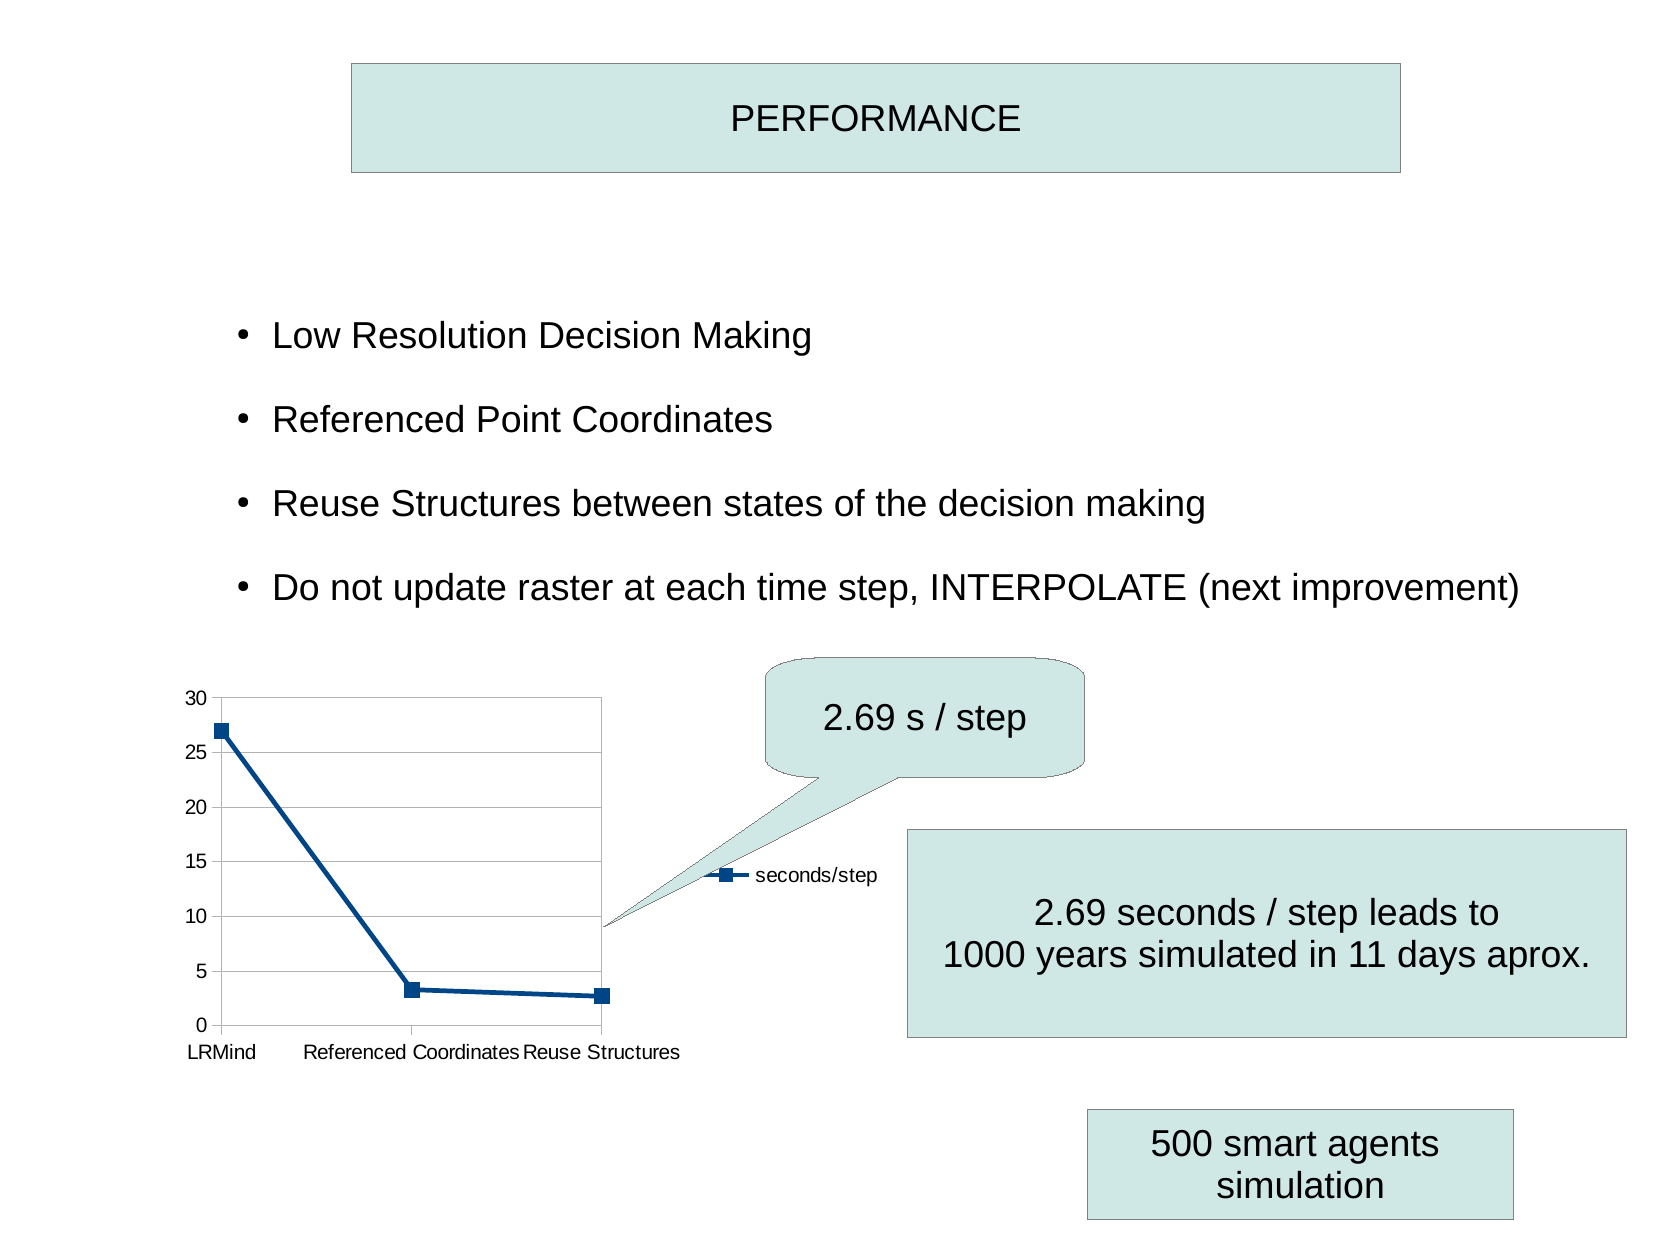

PERFORMANCE
Low Resolution Decision Making
Referenced Point Coordinates
Reuse Structures between states of the decision making
Do not update raster at each time step, INTERPOLATE (next improvement)
2.69 s / step
### Chart
| Category | seconds/step |
|---|---|
| LRMind | 27.0 |
| Referenced Coordinates | 3.3 |
| Reuse Structures | 2.69 |2.69 seconds / step leads to
1000 years simulated in 11 days aprox.
500 smart agents
simulation